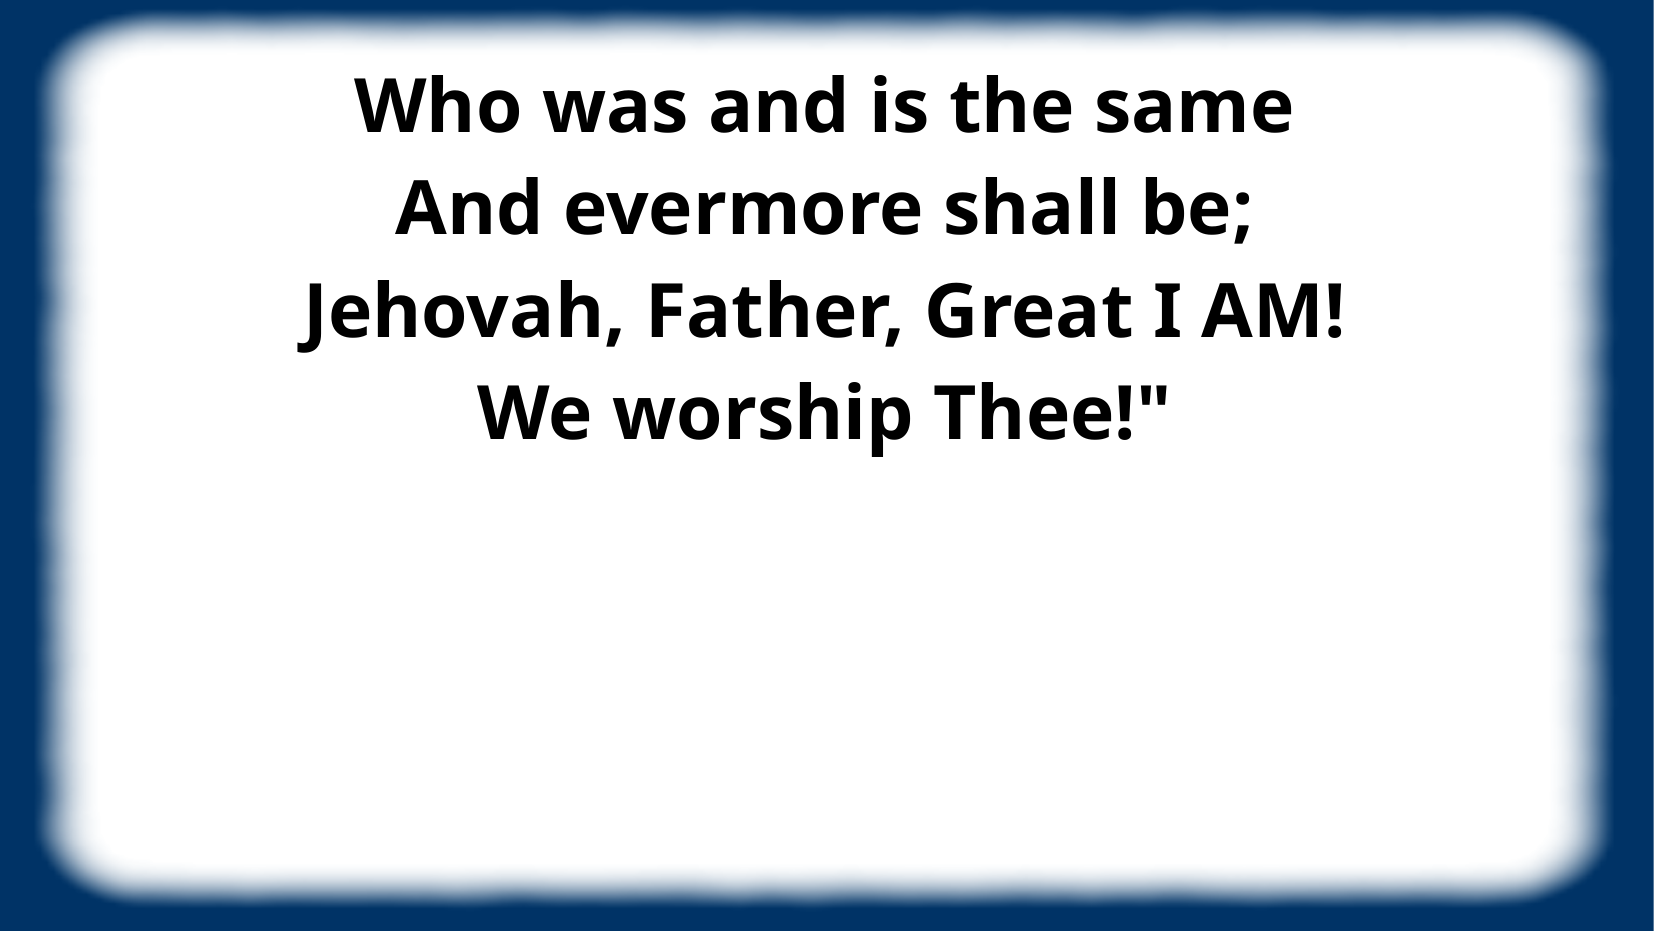

Who was and is the same
And evermore shall be;
Jehovah, Father, Great I AM!
We worship Thee!"